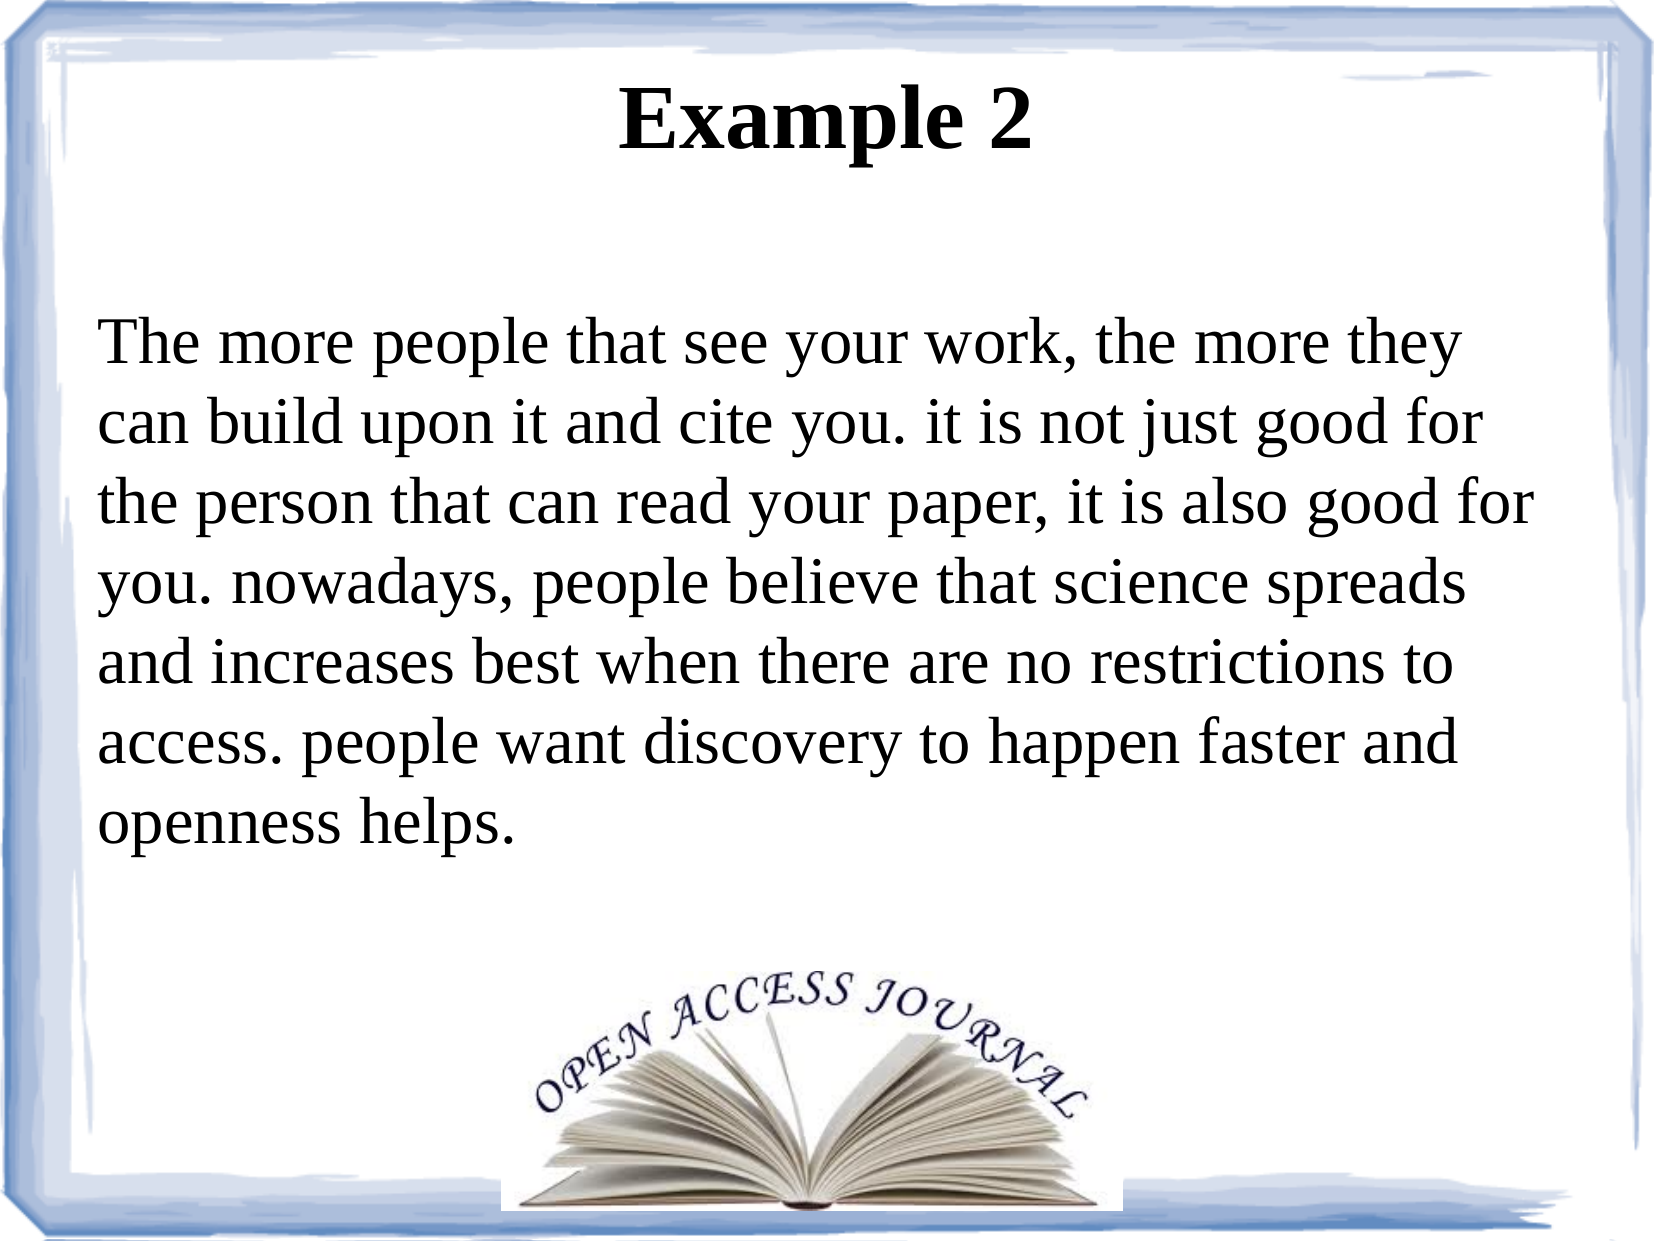

# Example 2
The more people that see your work, the more they can build upon it and cite you. it is not just good for the person that can read your paper, it is also good for you. nowadays, people believe that science spreads and increases best when there are no restrictions to access. people want discovery to happen faster and openness helps.